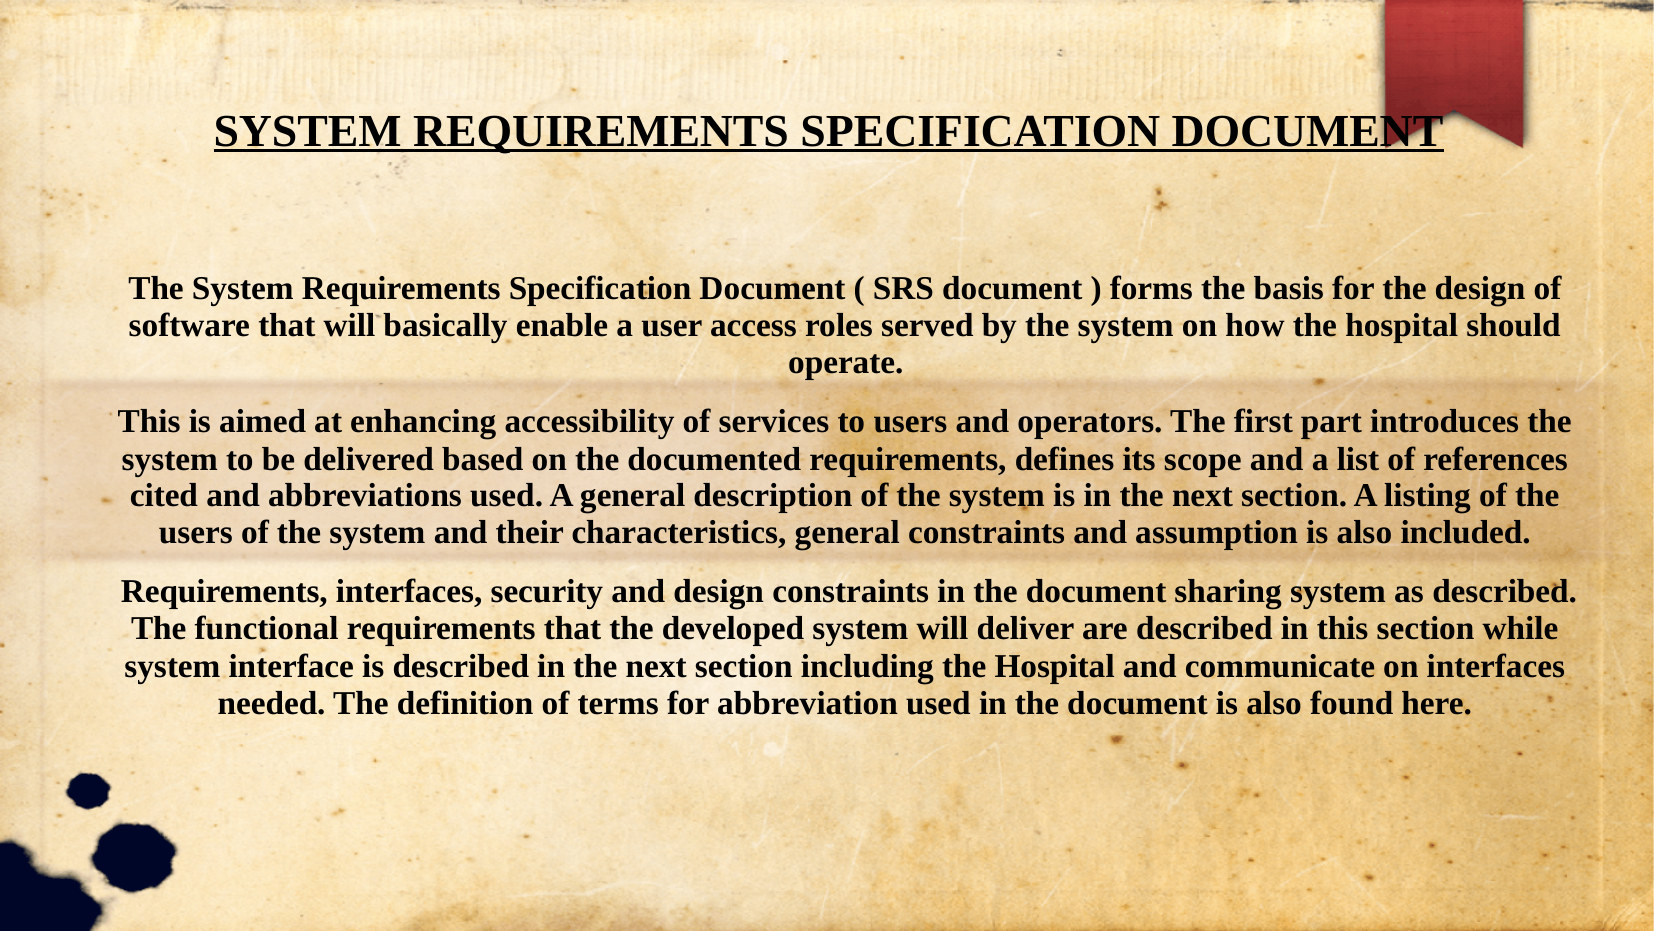

# SYSTEM REQUIREMENTS SPECIFICATION DOCUMENT
The System Requirements Specification Document ( SRS document ) forms the basis for the design of software that will basically enable a user access roles served by the system on how the hospital should operate.
This is aimed at enhancing accessibility of services to users and operators. The first part introduces the system to be delivered based on the documented requirements, defines its scope and a list of references cited and abbreviations used. A general description of the system is in the next section. A listing of the users of the system and their characteristics, general constraints and assumption is also included.
 Requirements, interfaces, security and design constraints in the document sharing system as described. The functional requirements that the developed system will deliver are described in this section while system interface is described in the next section including the Hospital and communicate on interfaces needed. The definition of terms for abbreviation used in the document is also found here.